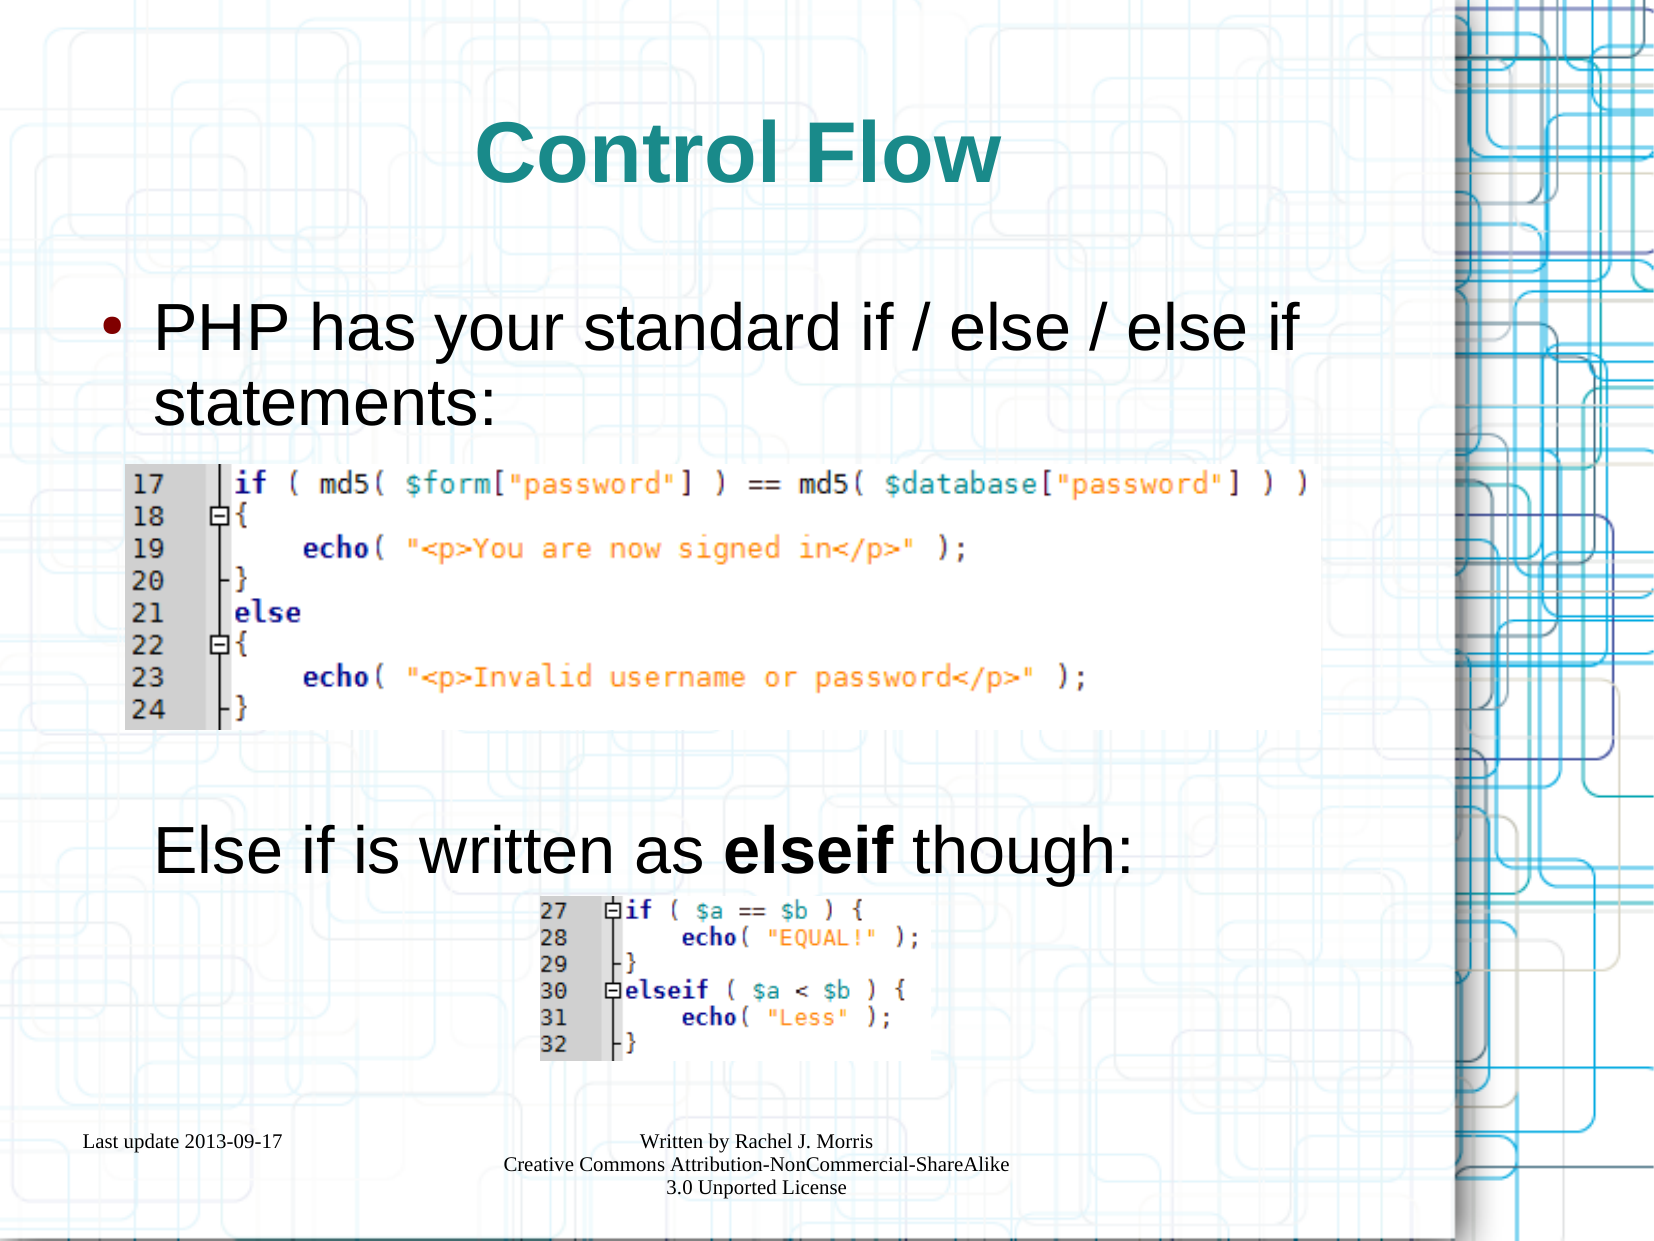

# Control Flow
PHP has your standard if / else / else if statements:
Else if is written as elseif though: